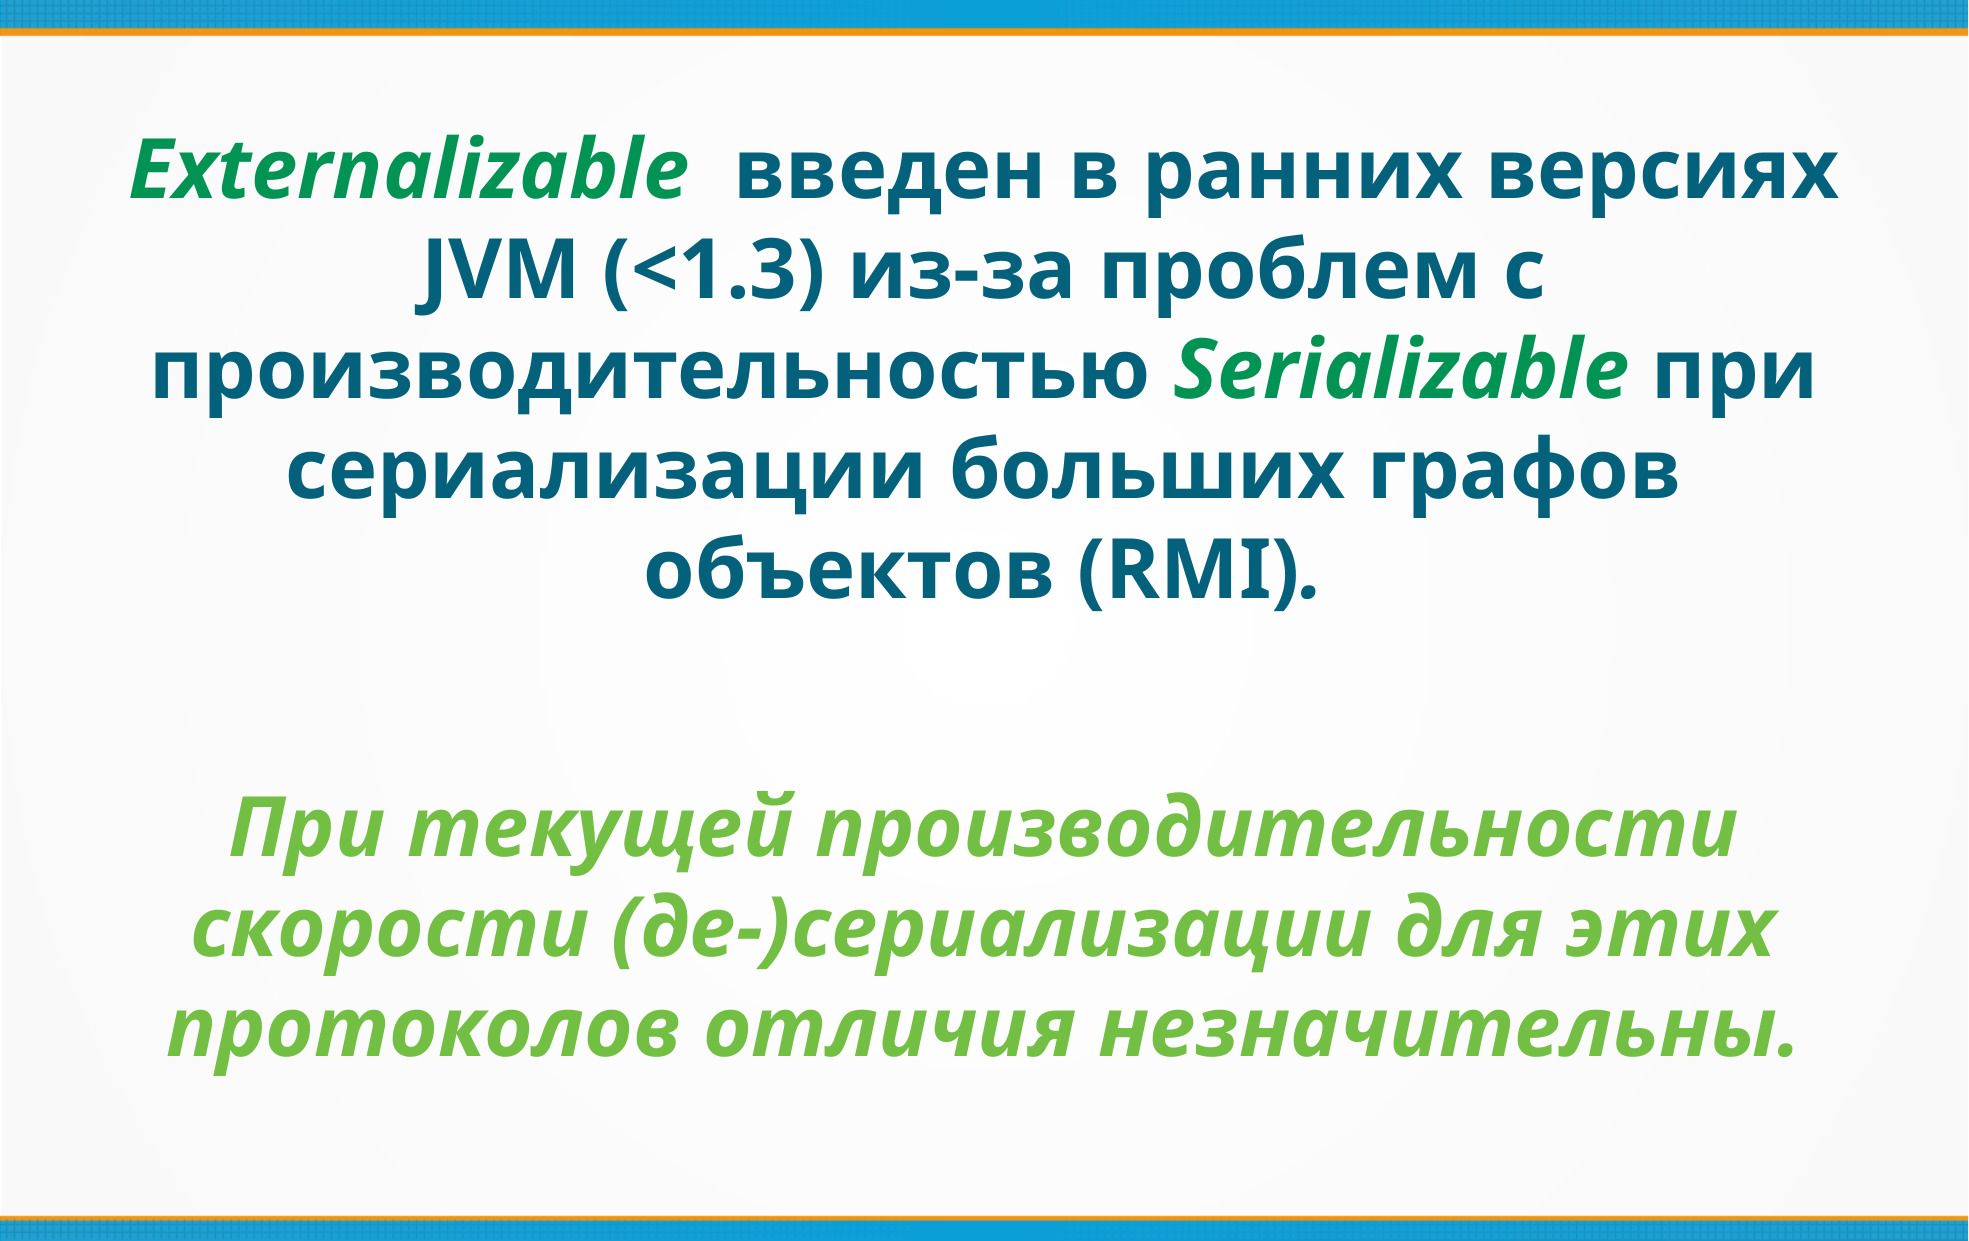

# Externalizable введен в ранних версиях JVM (<1.3) из-за проблем с производительностью Serializable при сериализации больших графов объектов (RMI).
При текущей производительности скорости (де-)сериализации для этих протоколов отличия незначительны.